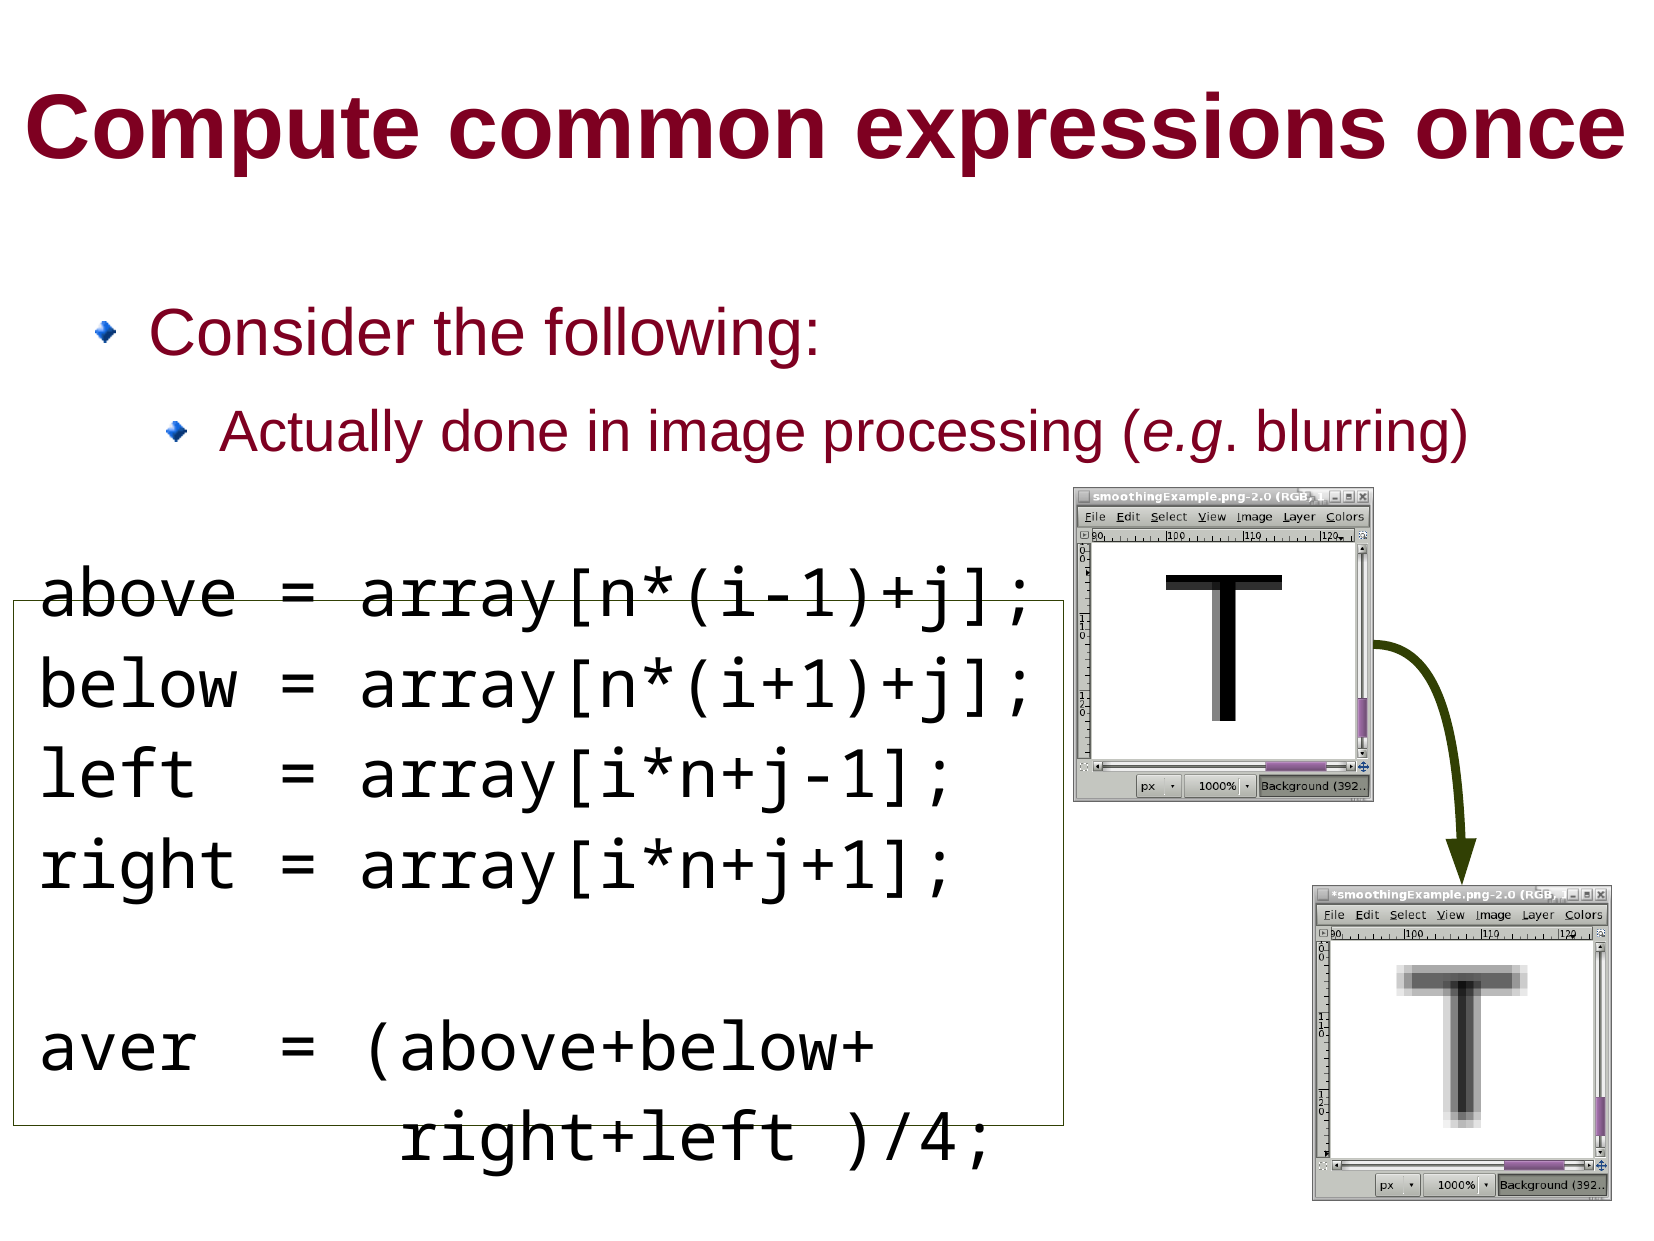

# Compute common expressions once
Consider the following:
Actually done in image processing (e.g. blurring)
above = array[n*(i-1)+j];
below = array[n*(i+1)+j];
left = array[i*n+j-1];
right = array[i*n+j+1];
aver = (above+below+
 right+left )/4;